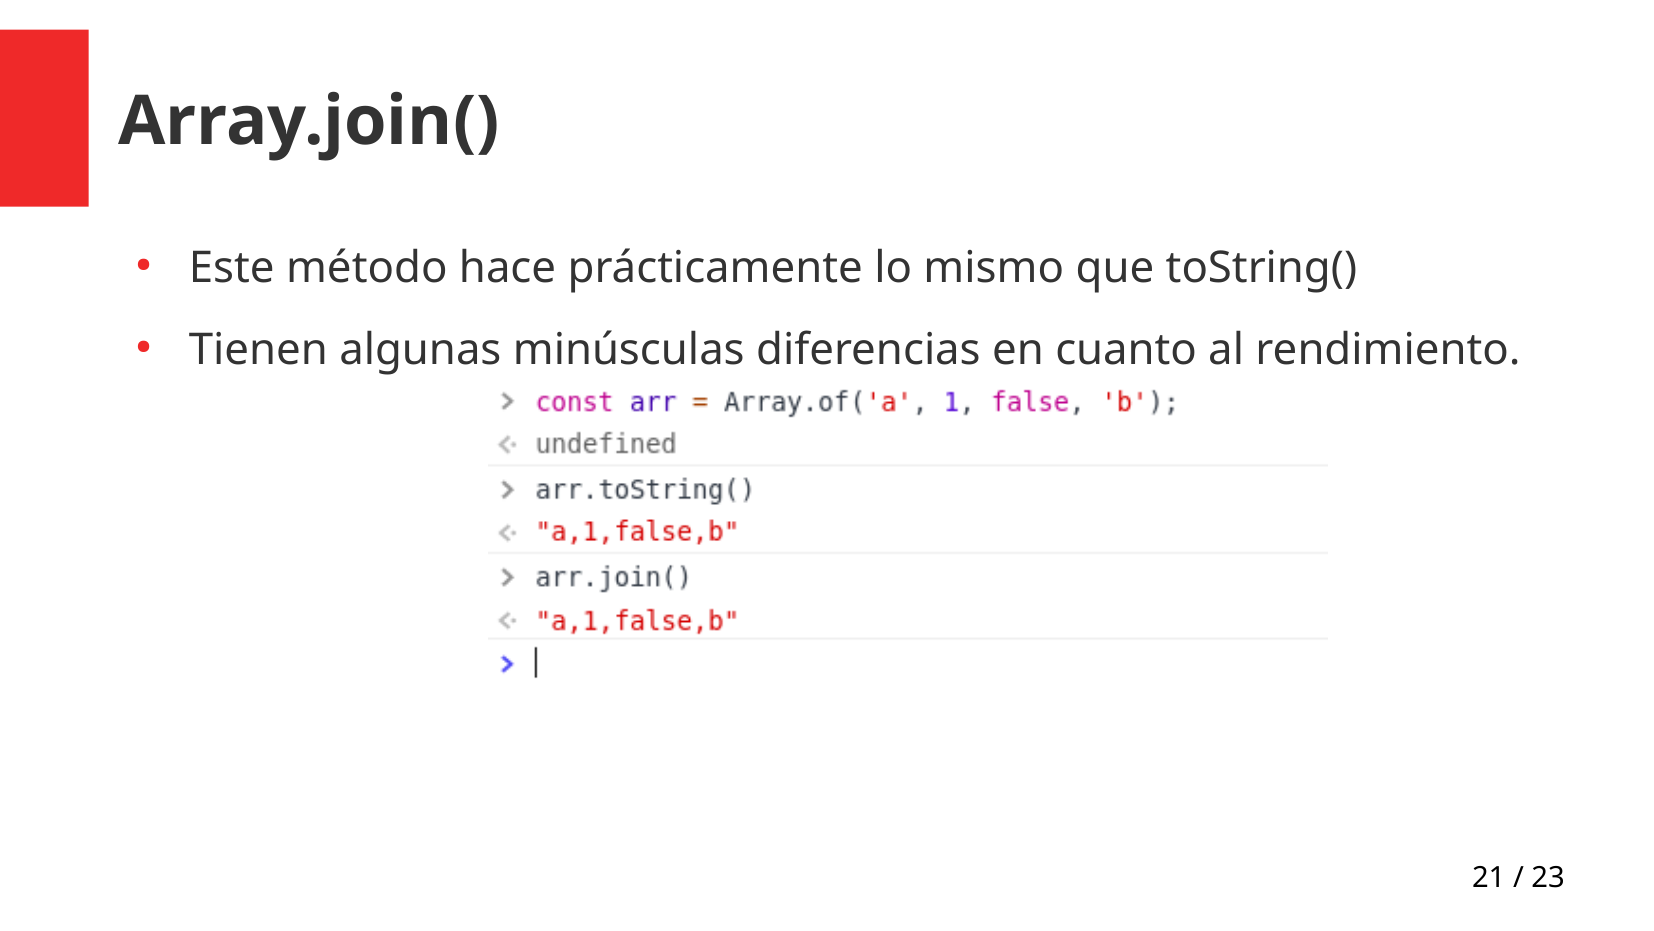

# Array.join()
Este método hace prácticamente lo mismo que toString()
Tienen algunas minúsculas diferencias en cuanto al rendimiento.
21